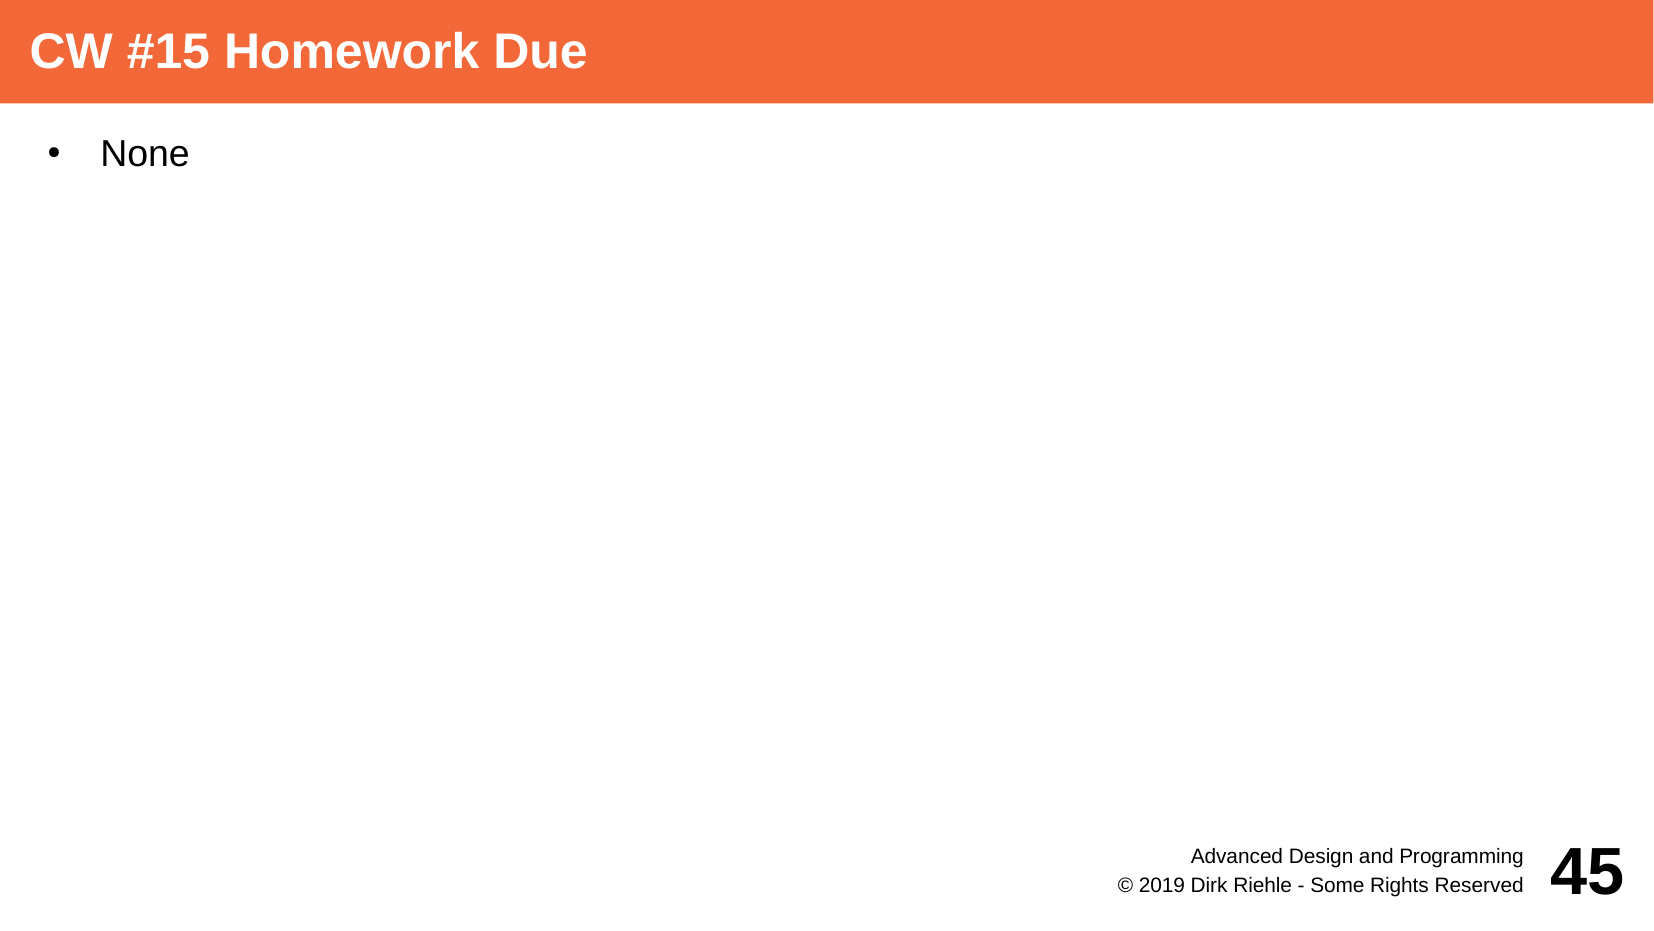

# CW #15 Homework Due
None
Advanced Design and Programming
45
© 2019 Dirk Riehle - Some Rights Reserved